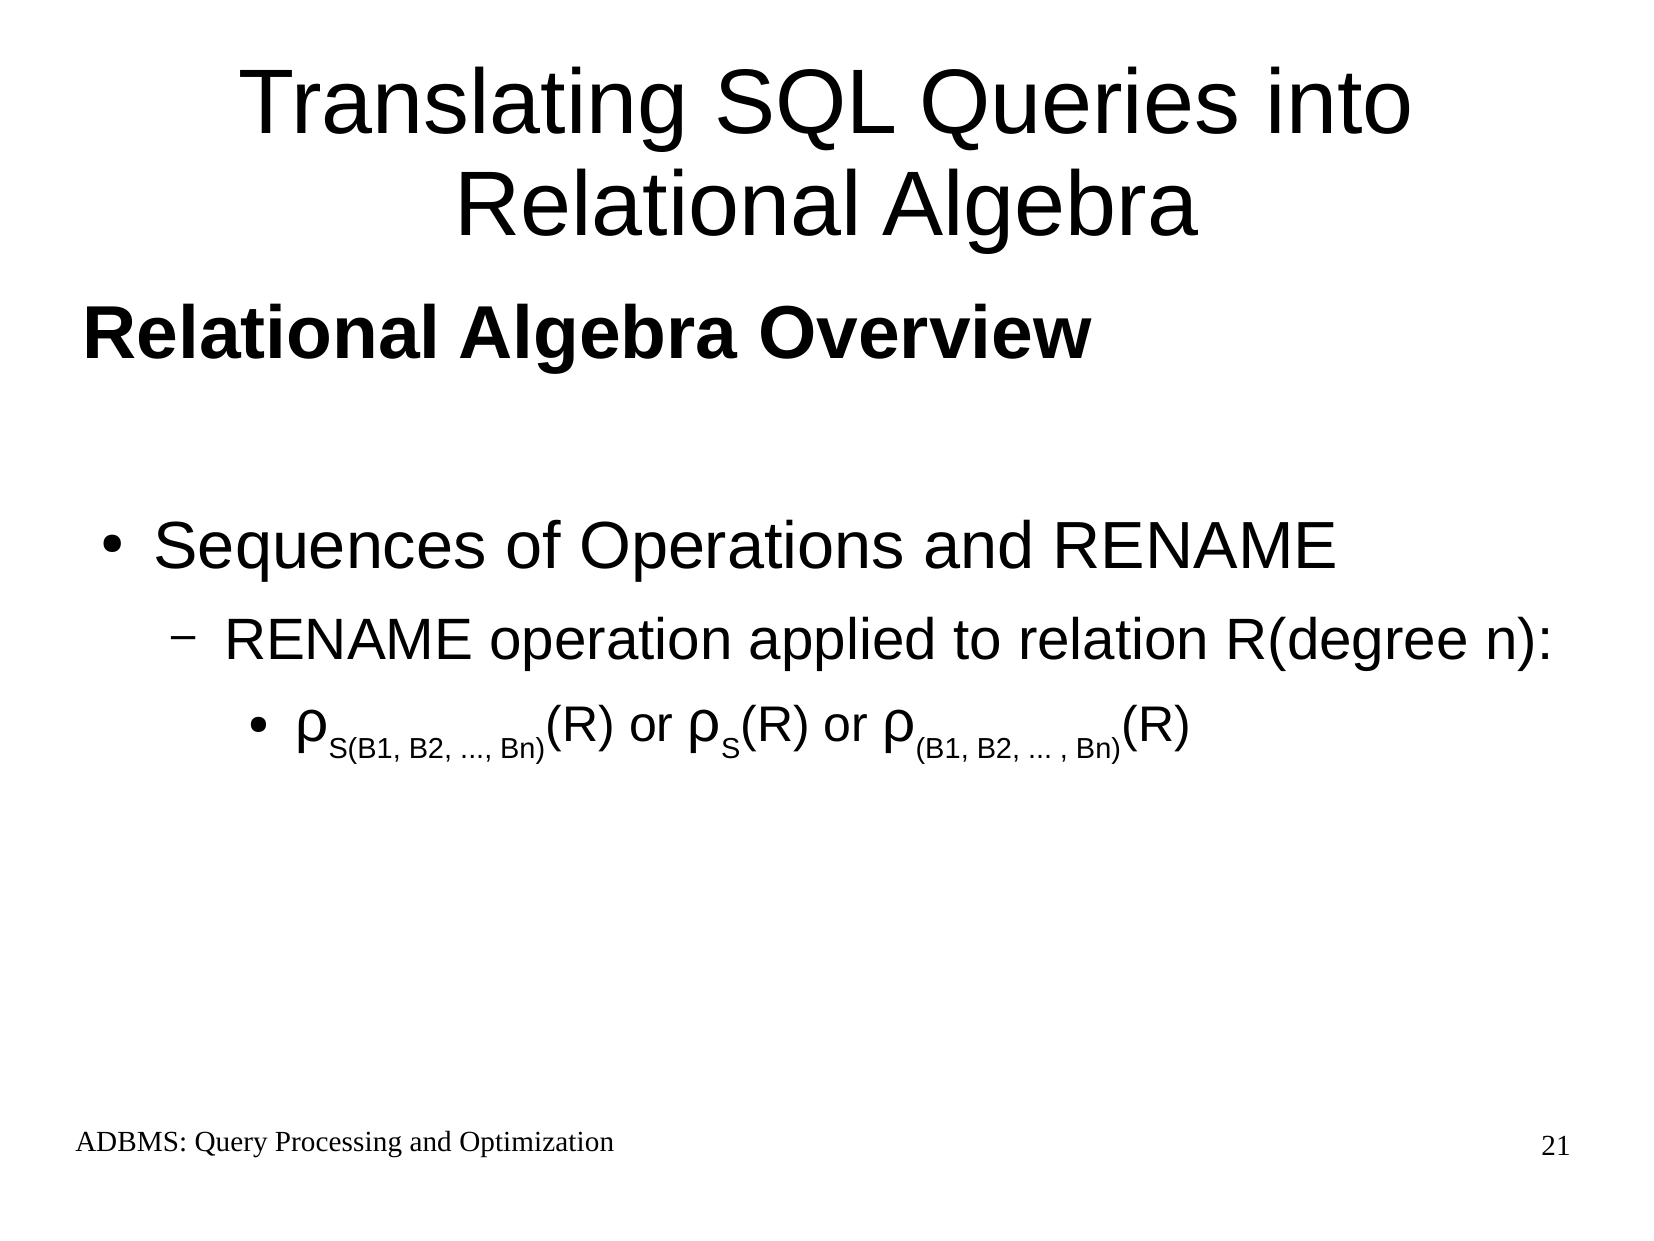

# Translating SQL Queries into Relational Algebra
Relational Algebra Overview
Sequences of Operations and RENAME
RENAME operation applied to relation R(degree n):
ρS(B1, B2, ..., Bn)(R) or ρS(R) or ρ(B1, B2, ... , Bn)(R)